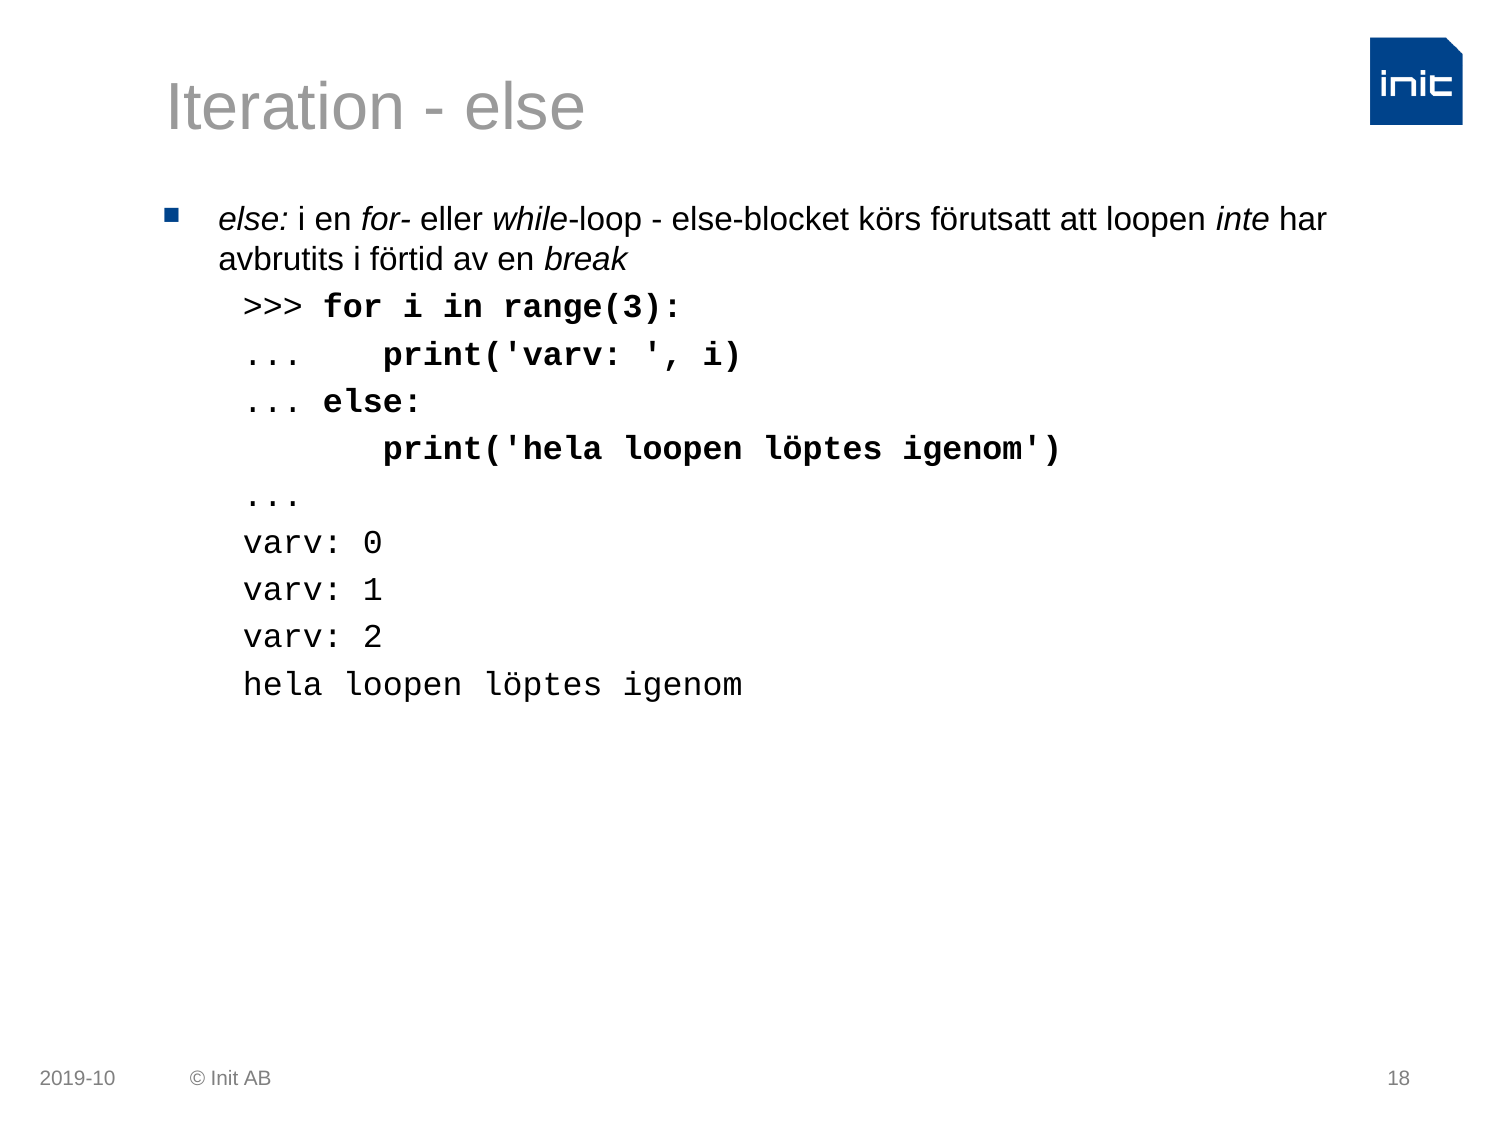

Iteration - else
else: i en for- eller while-loop - else-blocket körs förutsatt att loopen inte har avbrutits i förtid av en break
>>> for i in range(3):
... print('varv: ', i)
... else:
 print('hela loopen löptes igenom')
...
varv: 0
varv: 1
varv: 2
hela loopen löptes igenom
2019-10
© Init AB